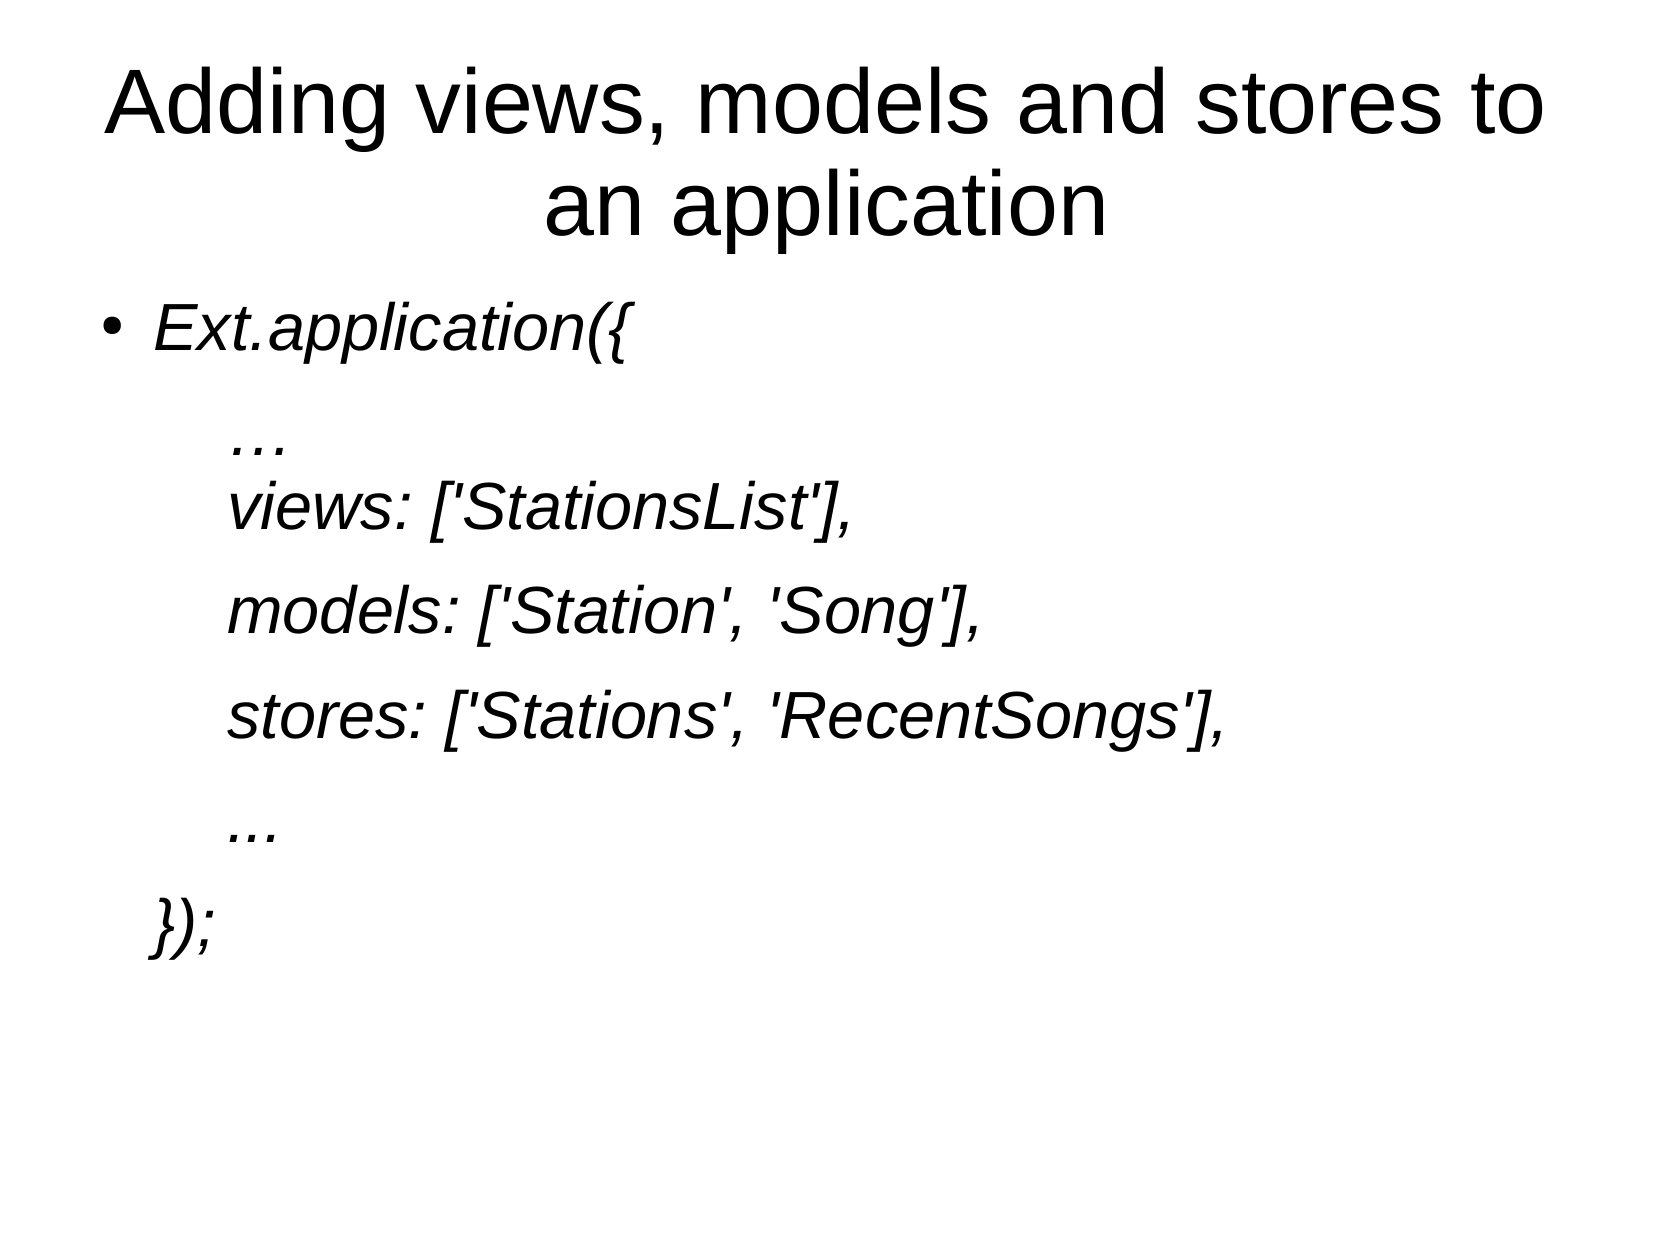

# Adding views, models and stores to an application
Ext.application({
 …
 views: ['StationsList'],
 models: ['Station', 'Song'],
 stores: ['Stations', 'RecentSongs'],
 ...
});